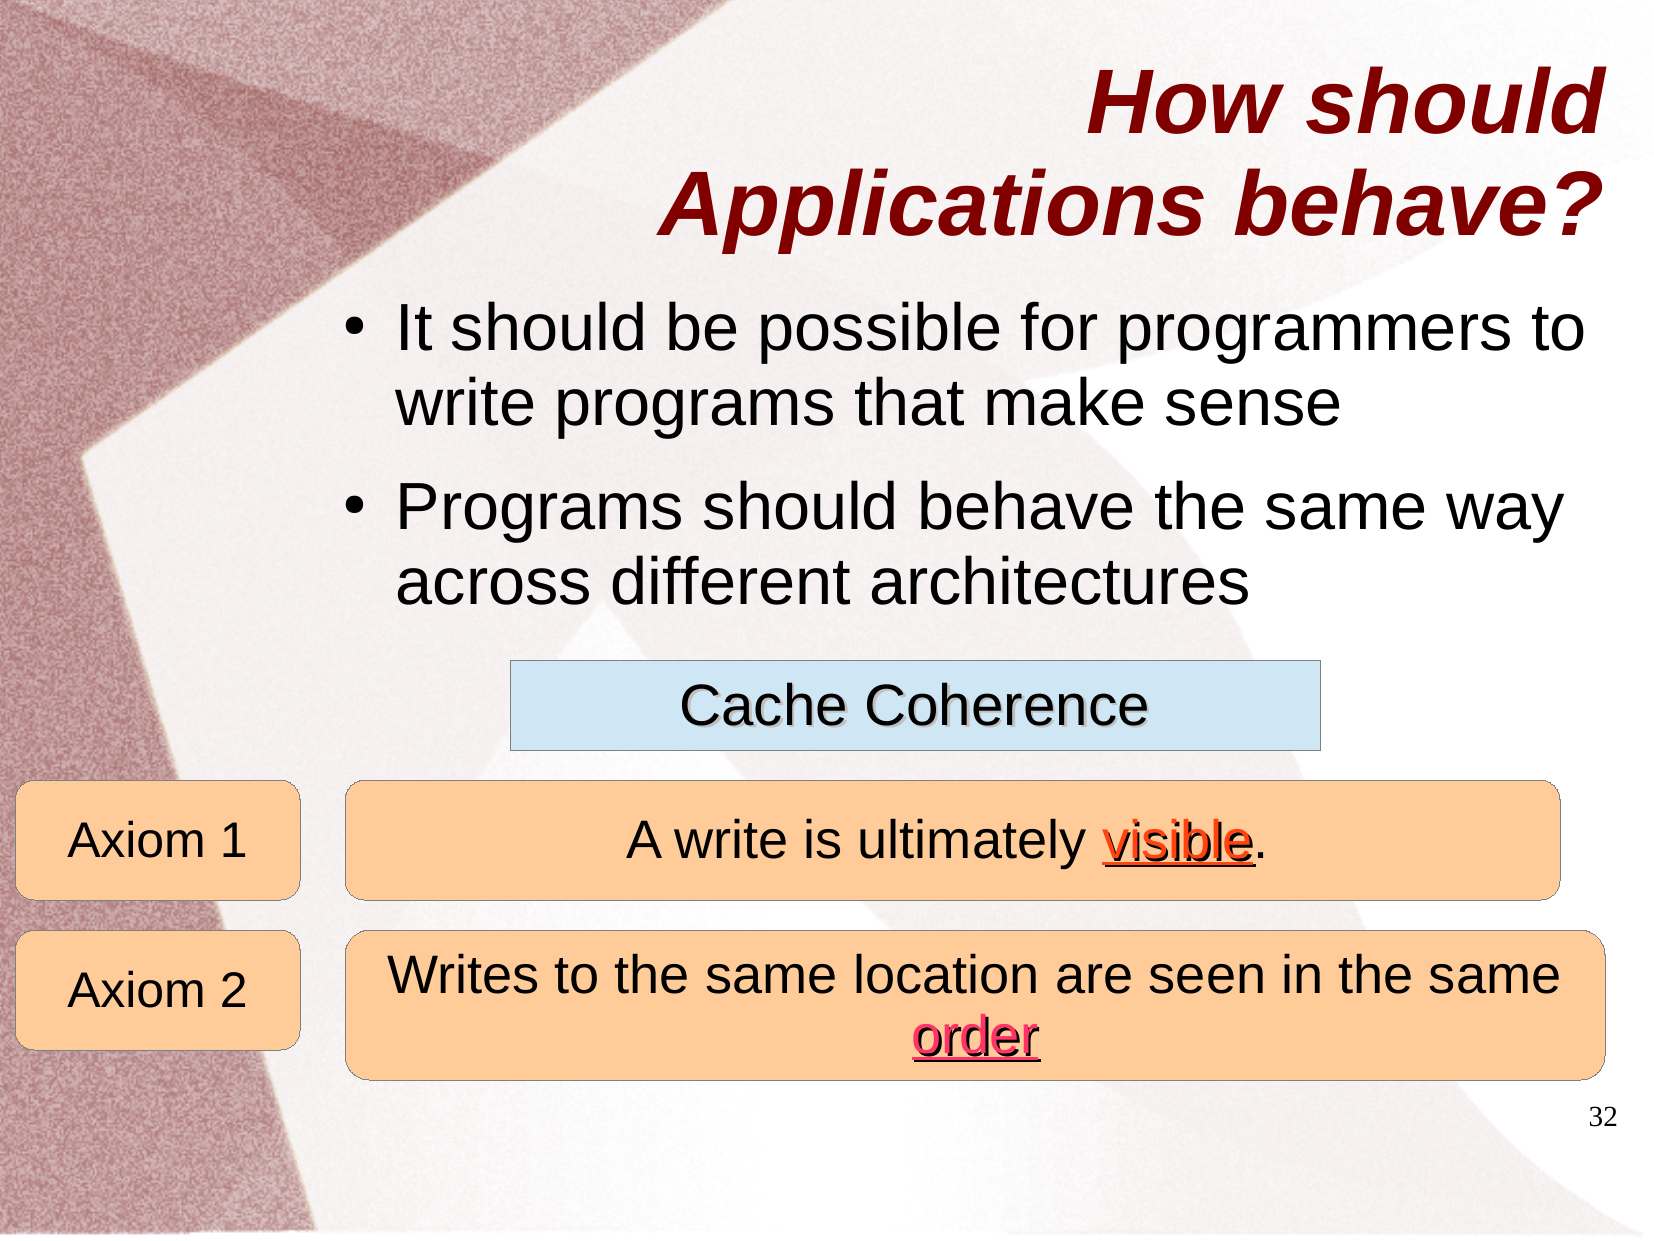

# How should Applications behave?
It should be possible for programmers to write programs that make sense
Programs should behave the same way across different architectures
Cache Coherence
Axiom 1
A write is ultimately visible.
Axiom 2
Writes to the same location are seen in the same
order
32